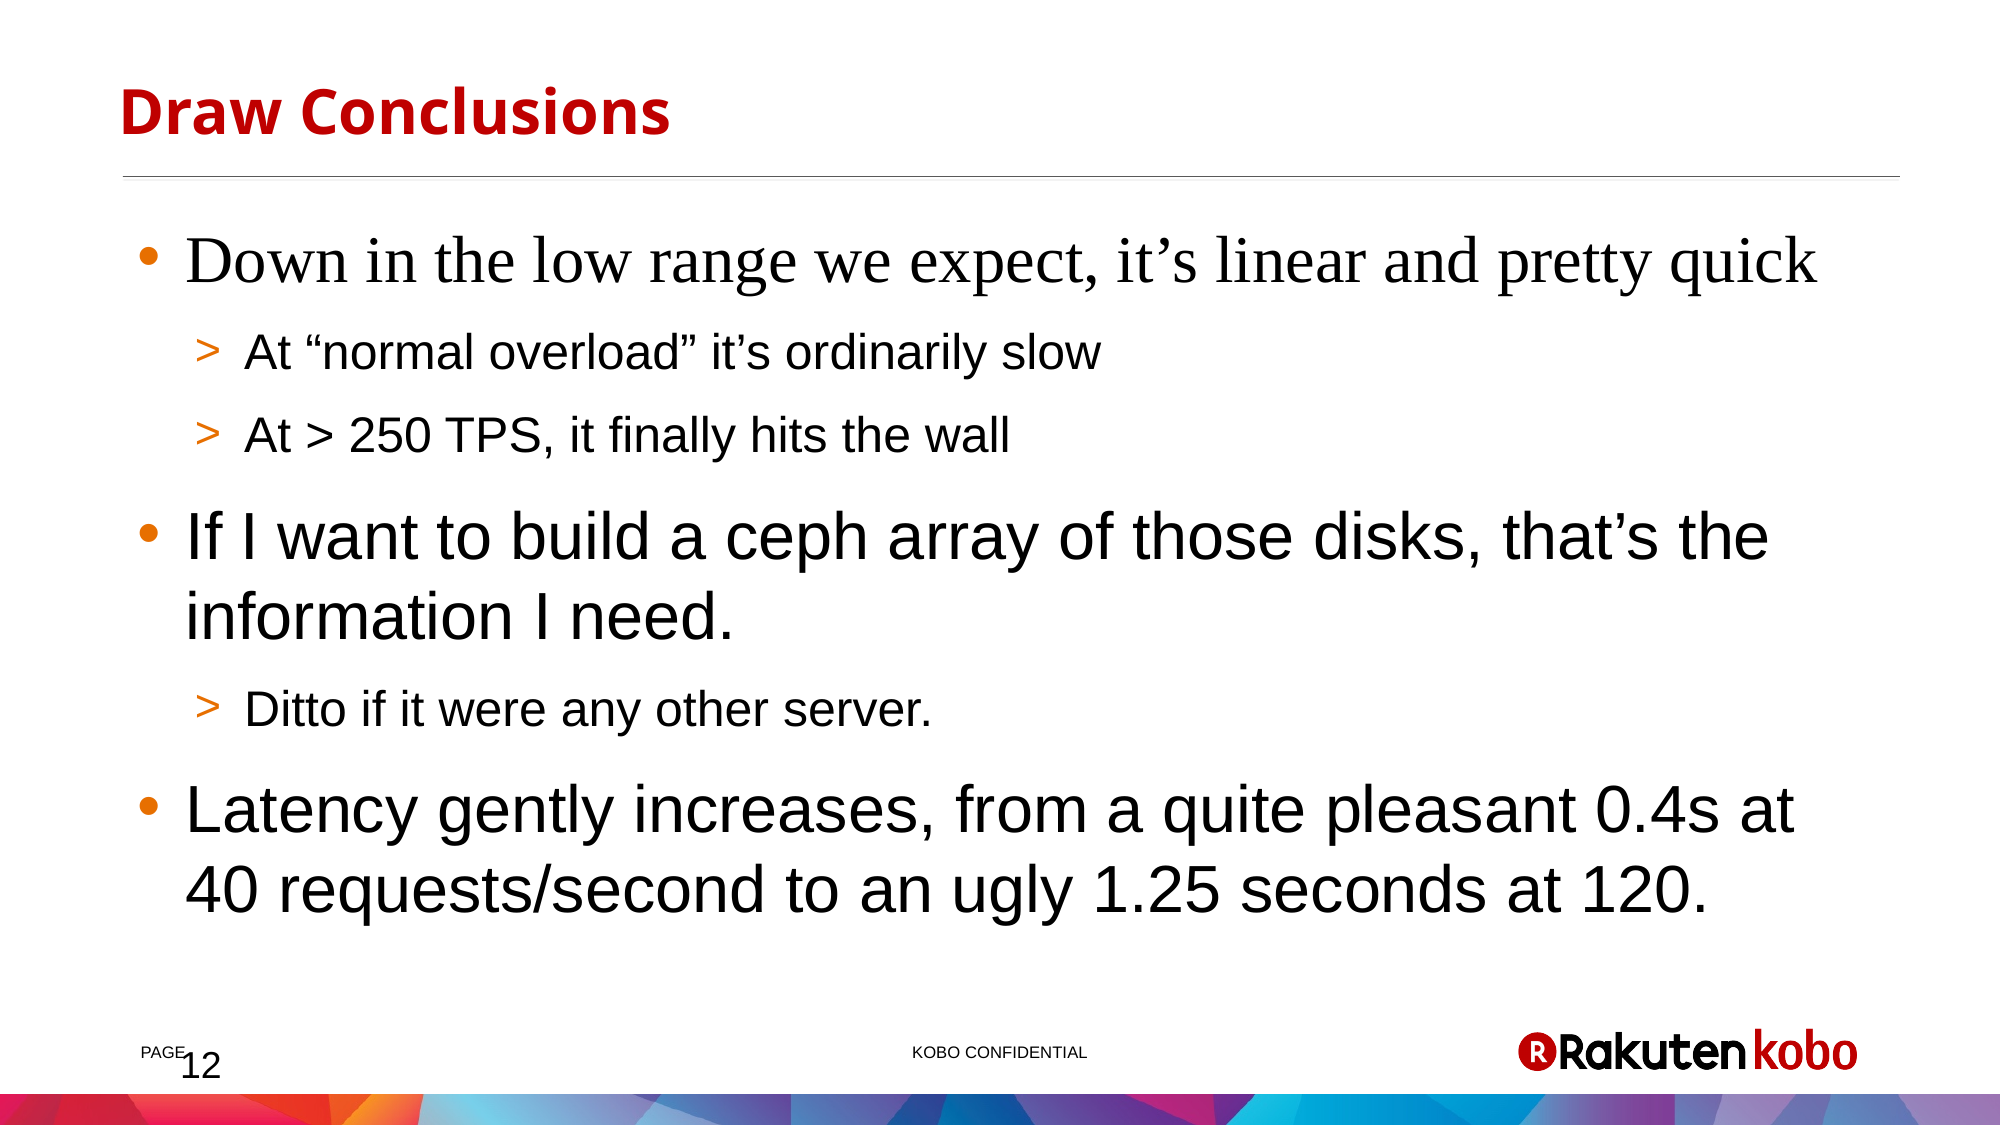

# Draw Conclusions
Down in the low range we expect, it’s linear and pretty quick
At “normal overload” it’s ordinarily slow
At > 250 TPS, it finally hits the wall
If I want to build a ceph array of those disks, that’s the information I need.
Ditto if it were any other server.
Latency gently increases, from a quite pleasant 0.4s at 40 requests/second to an ugly 1.25 seconds at 120.